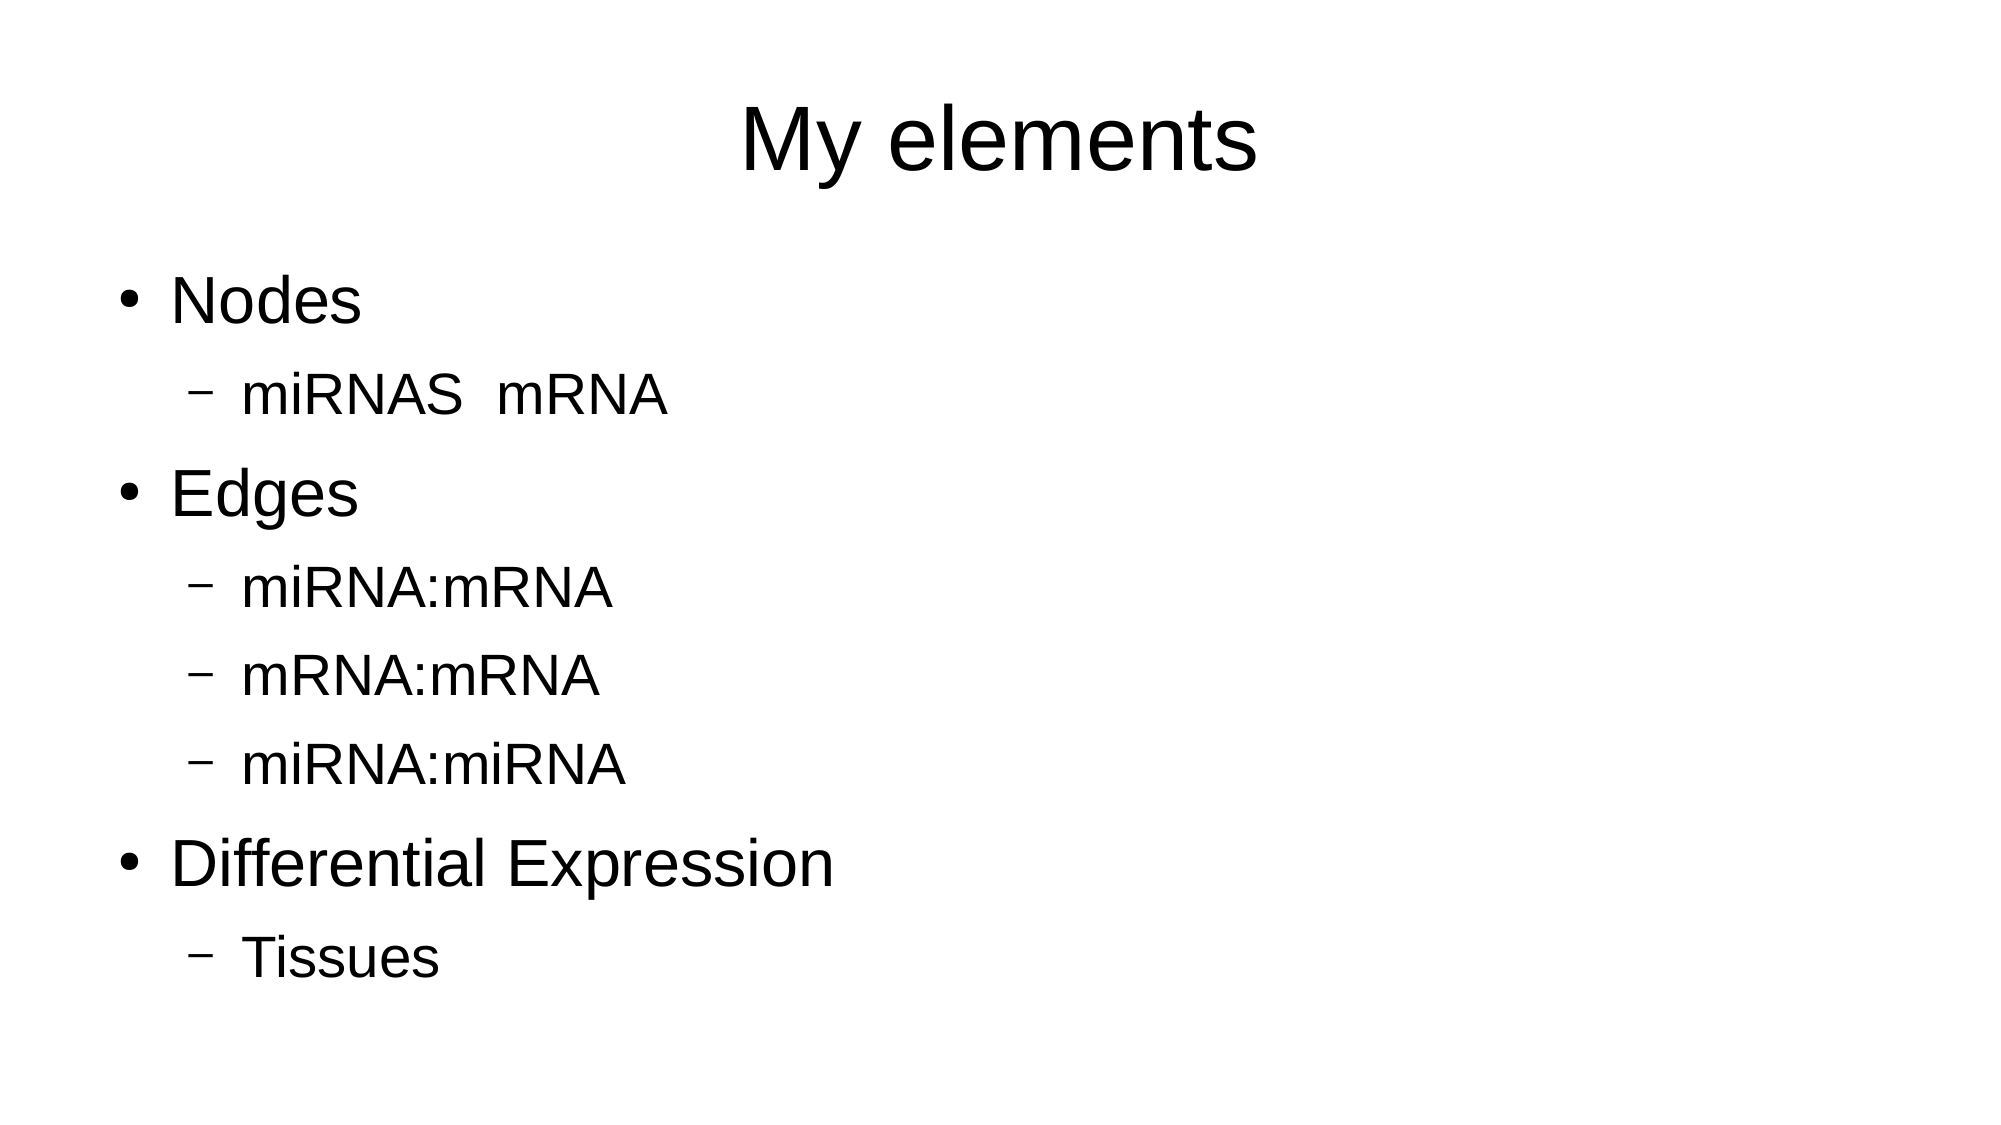

# My elements
Nodes
miRNAS mRNA
Edges
miRNA:mRNA
mRNA:mRNA
miRNA:miRNA
Differential Expression
Tissues